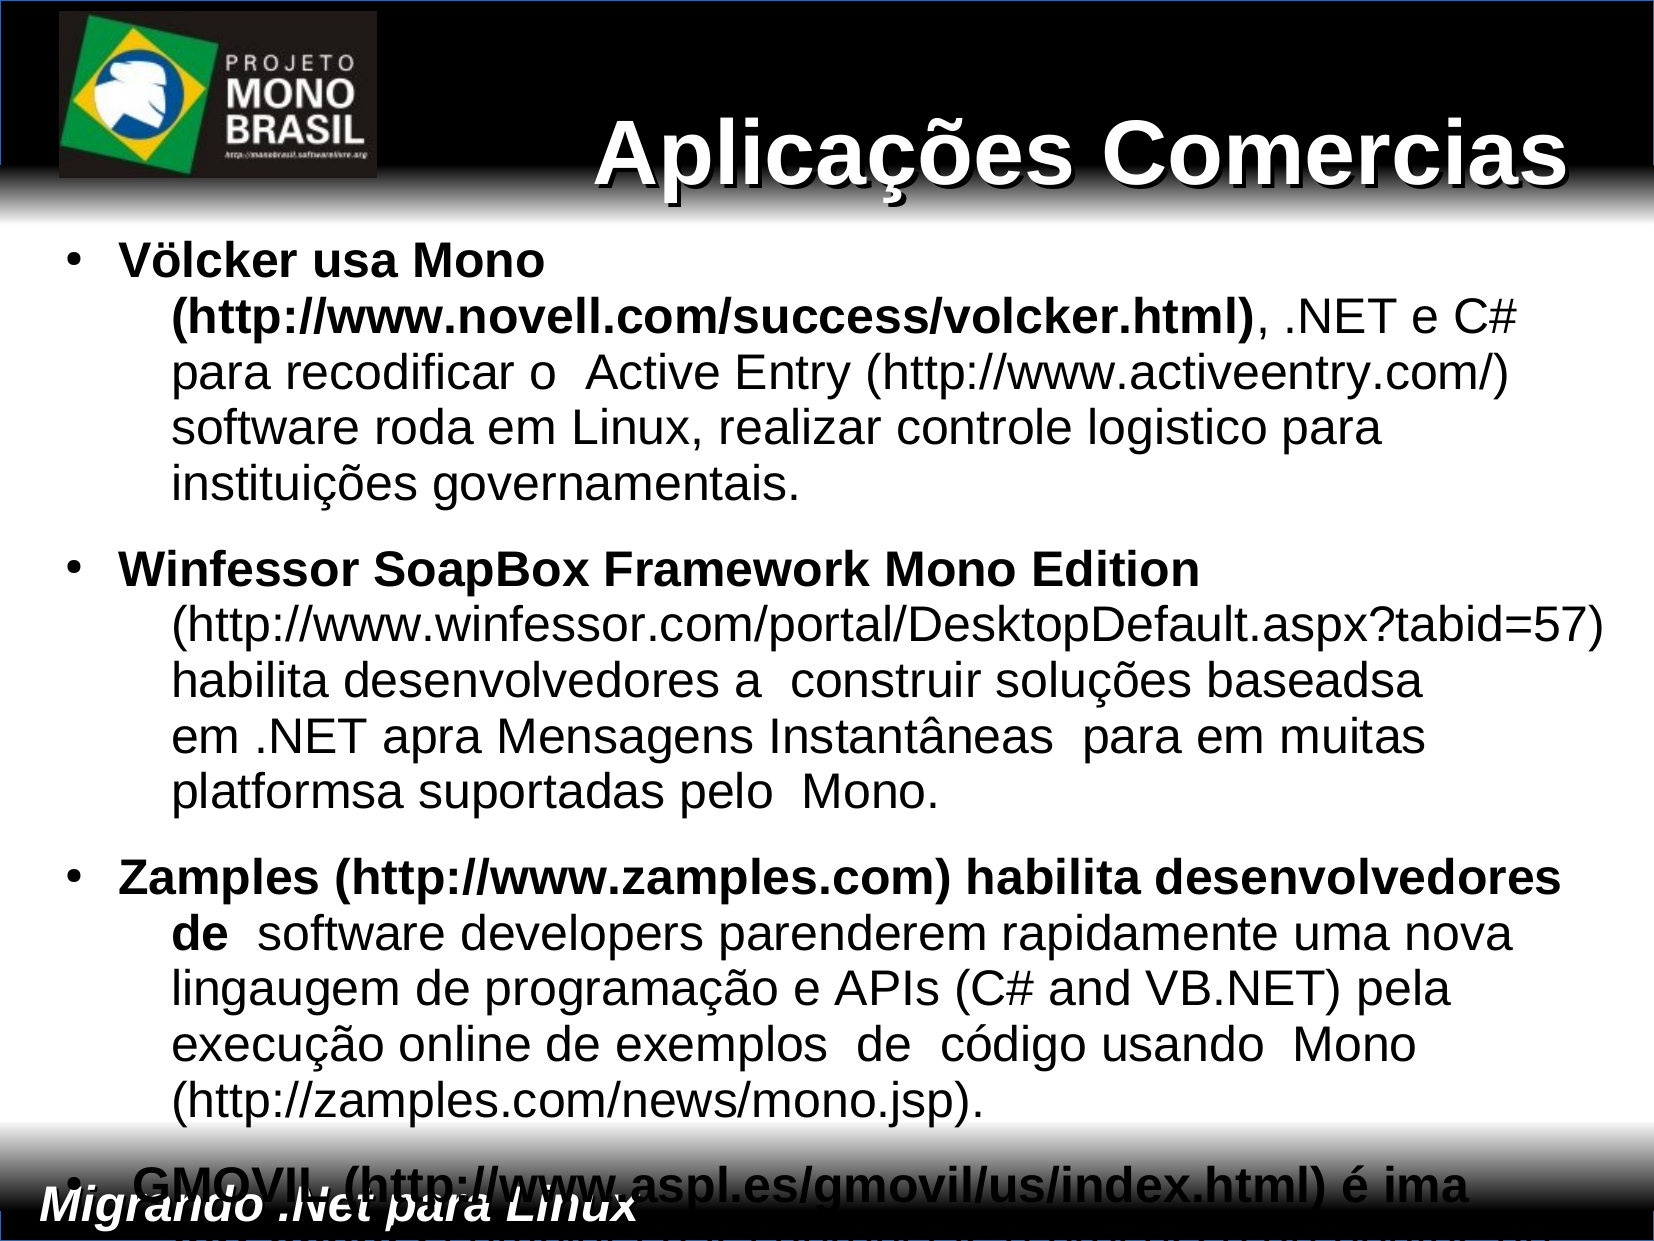

# Aplicações Comercias
Völcker usa Mono (http://www.novell.com/success/volcker.html), .NET e C# para recodificar o Active Entry (http://www.activeentry.com/) software roda em Linux, realizar controle logistico para instituições governamentais.
Winfessor SoapBox Framework Mono Edition (http://www.winfessor.com/portal/DesktopDefault.aspx?tabid=57) habilita desenvolvedores a construir soluções baseadsa em .NET apra Mensagens Instantâneas para em muitas platformsa suportadas pelo Mono.
Zamples (http://www.zamples.com) habilita desenvolvedores de software developers parenderem rapidamente uma nova lingaugem de programação e APIs (C# and VB.NET) pela execução online de exemplos de código usando Mono (http://zamples.com/news/mono.jsp).
 GMOVIL (http://www.aspl.es/gmovil/us/index.html) é ima ferramenta completa para gerencias o processo de pontos de venda do Vodaphone.
Migrando .Net para Linux